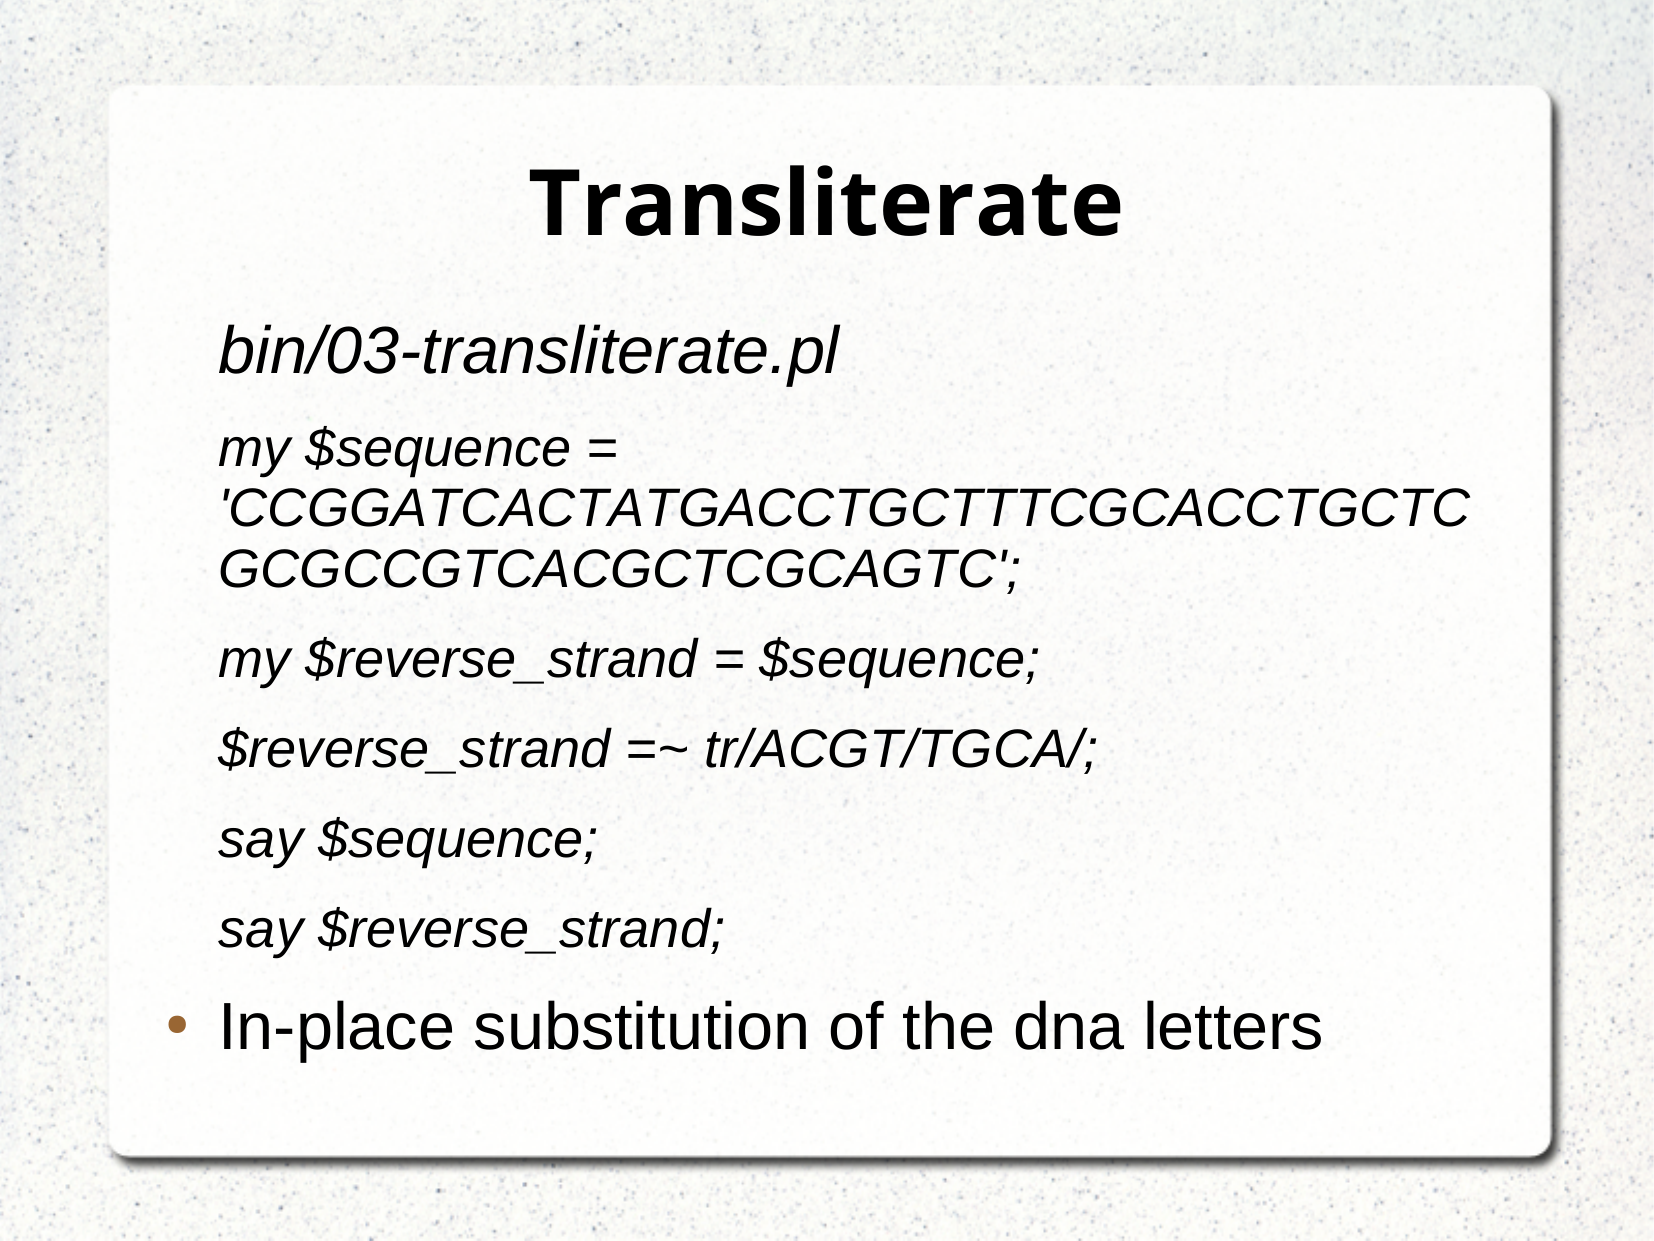

# Transliterate
bin/03-transliterate.pl
my $sequence = 'CCGGATCACTATGACCTGCTTTCGCACCTGCTCGCGCCGTCACGCTCGCAGTC';
my $reverse_strand = $sequence;
$reverse_strand =~ tr/ACGT/TGCA/;
say $sequence;
say $reverse_strand;
In-place substitution of the dna letters